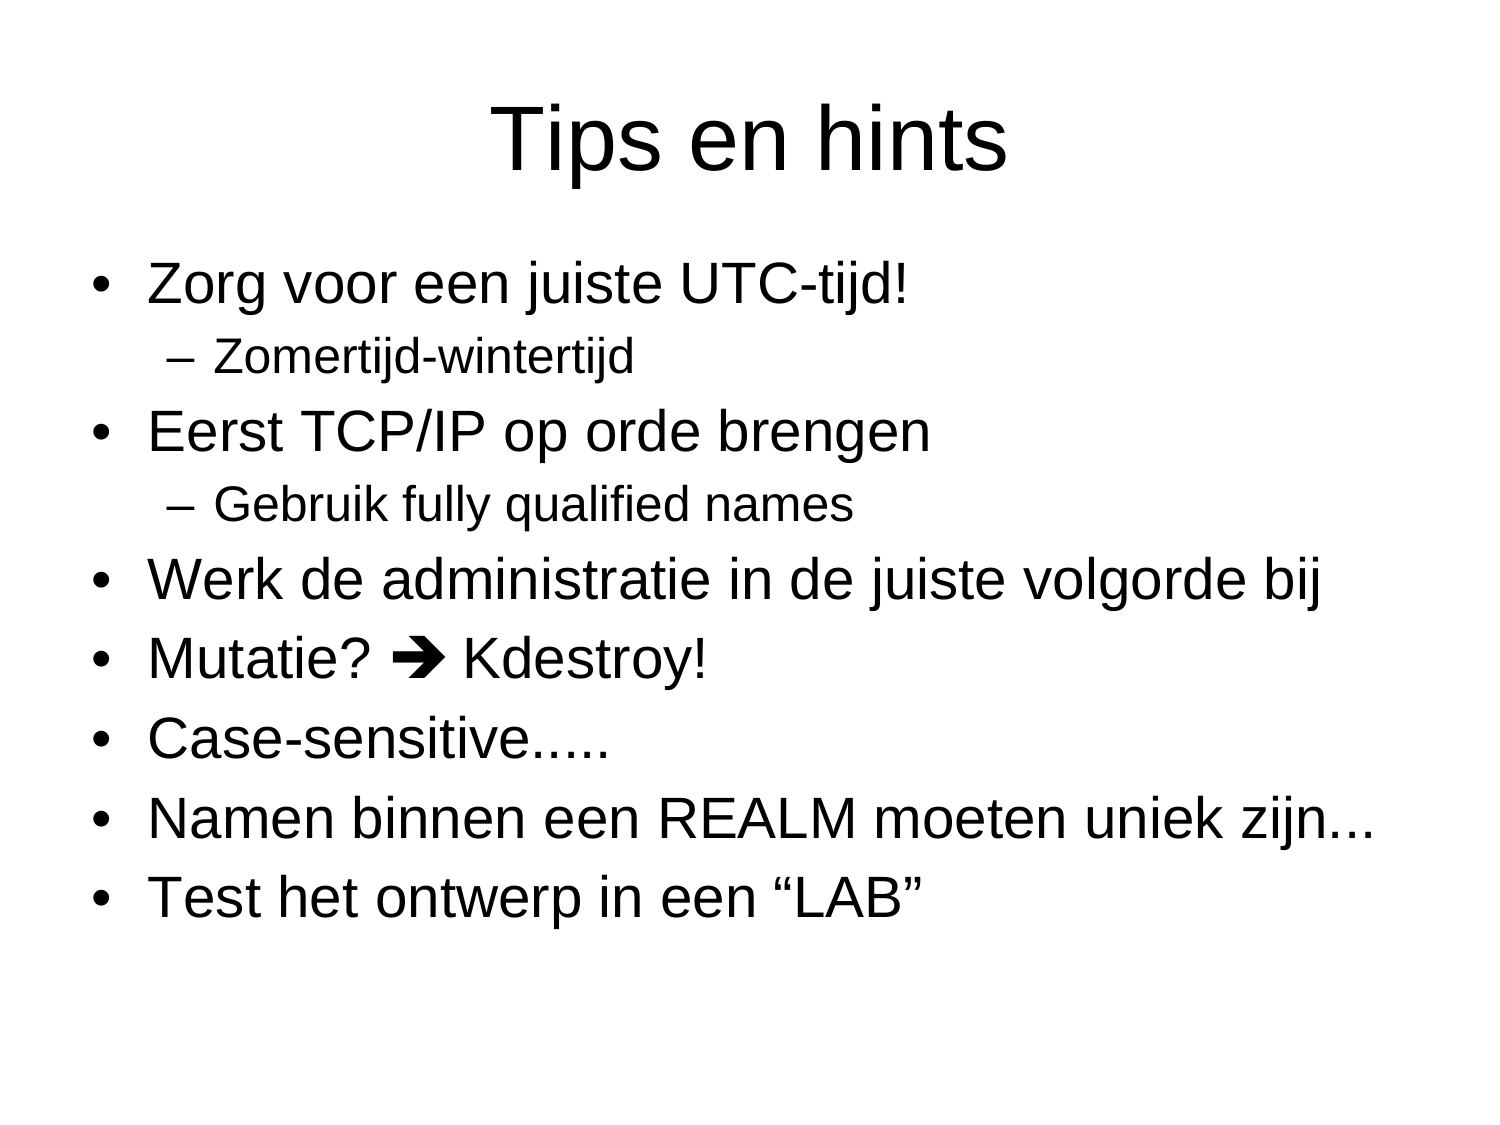

# Tips en hints
Zorg voor een juiste UTC-tijd!
Zomertijd-wintertijd
Eerst TCP/IP op orde brengen
Gebruik fully qualified names
Werk de administratie in de juiste volgorde bij
Mutatie?  Kdestroy!
Case-sensitive.....
Namen binnen een REALM moeten uniek zijn...
Test het ontwerp in een “LAB”